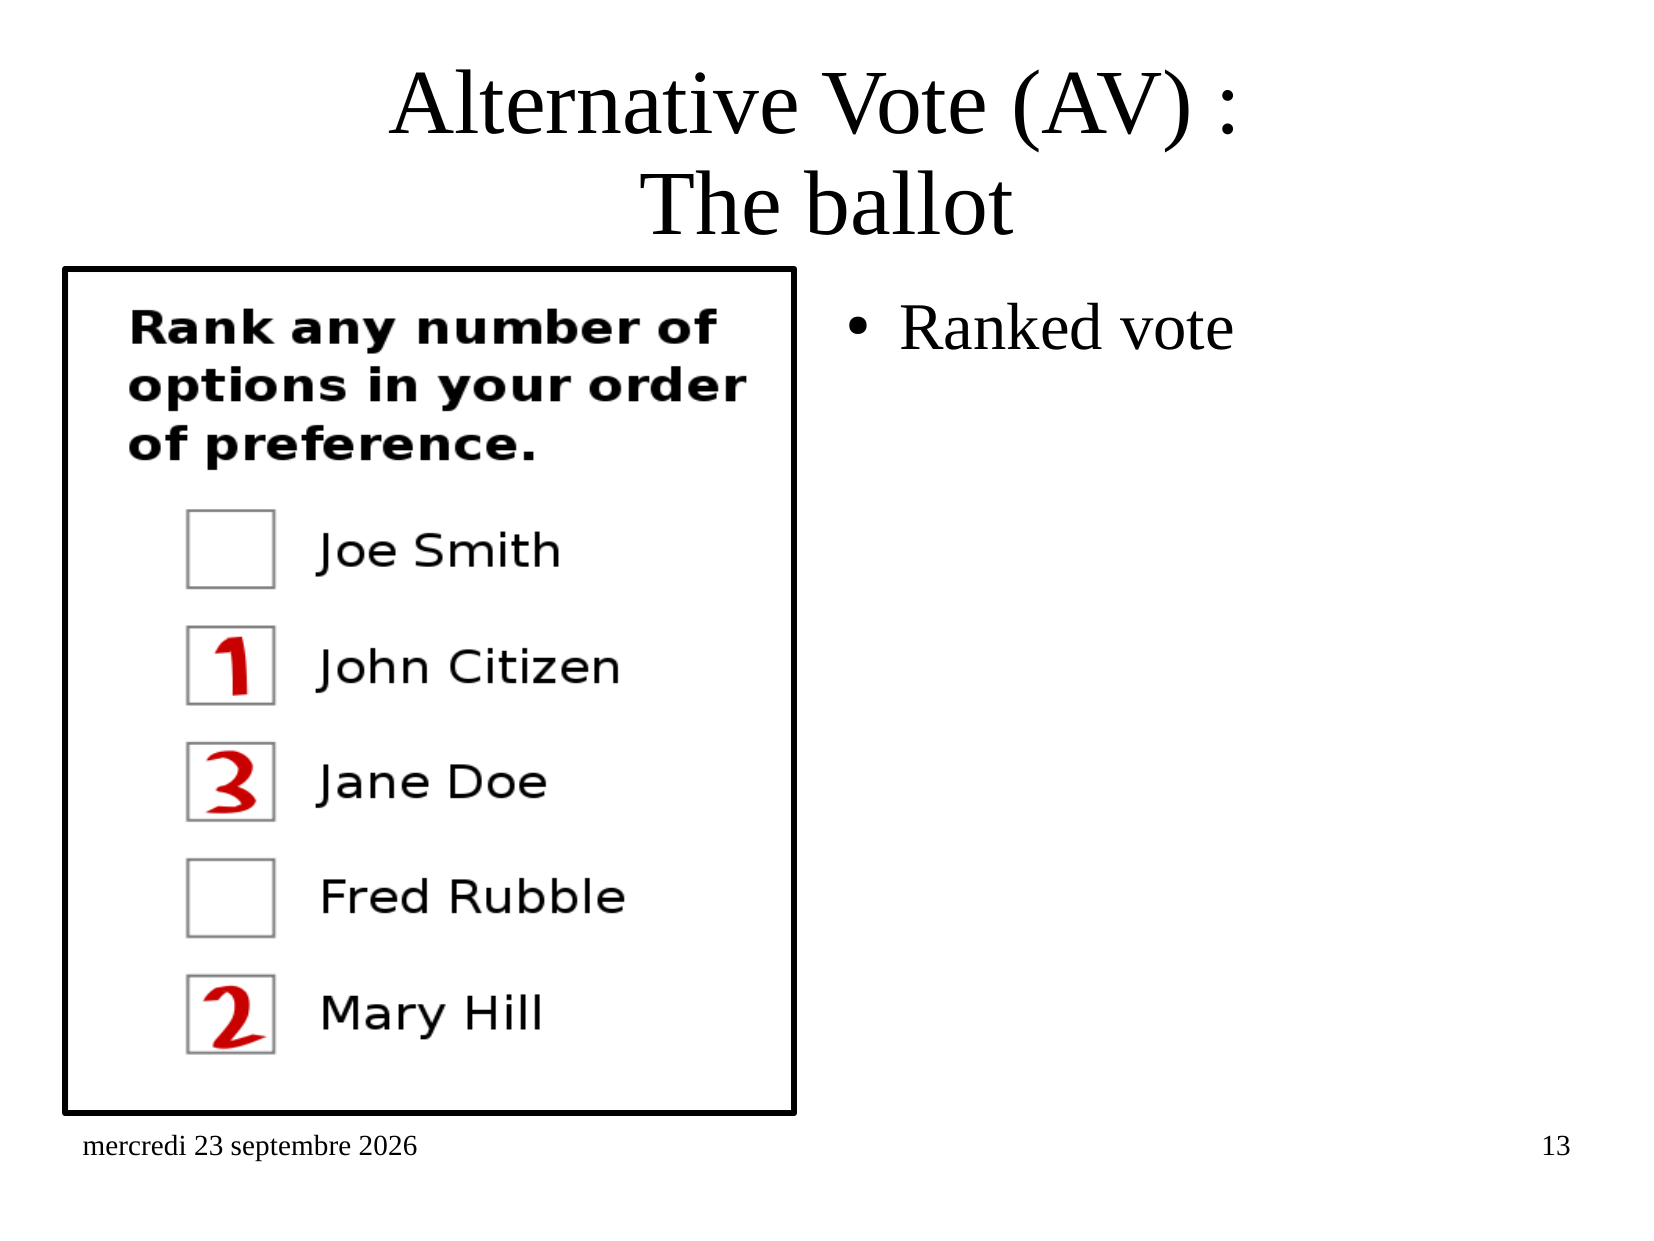

# Alternative Vote (AV) : The ballot
Ranked vote
13